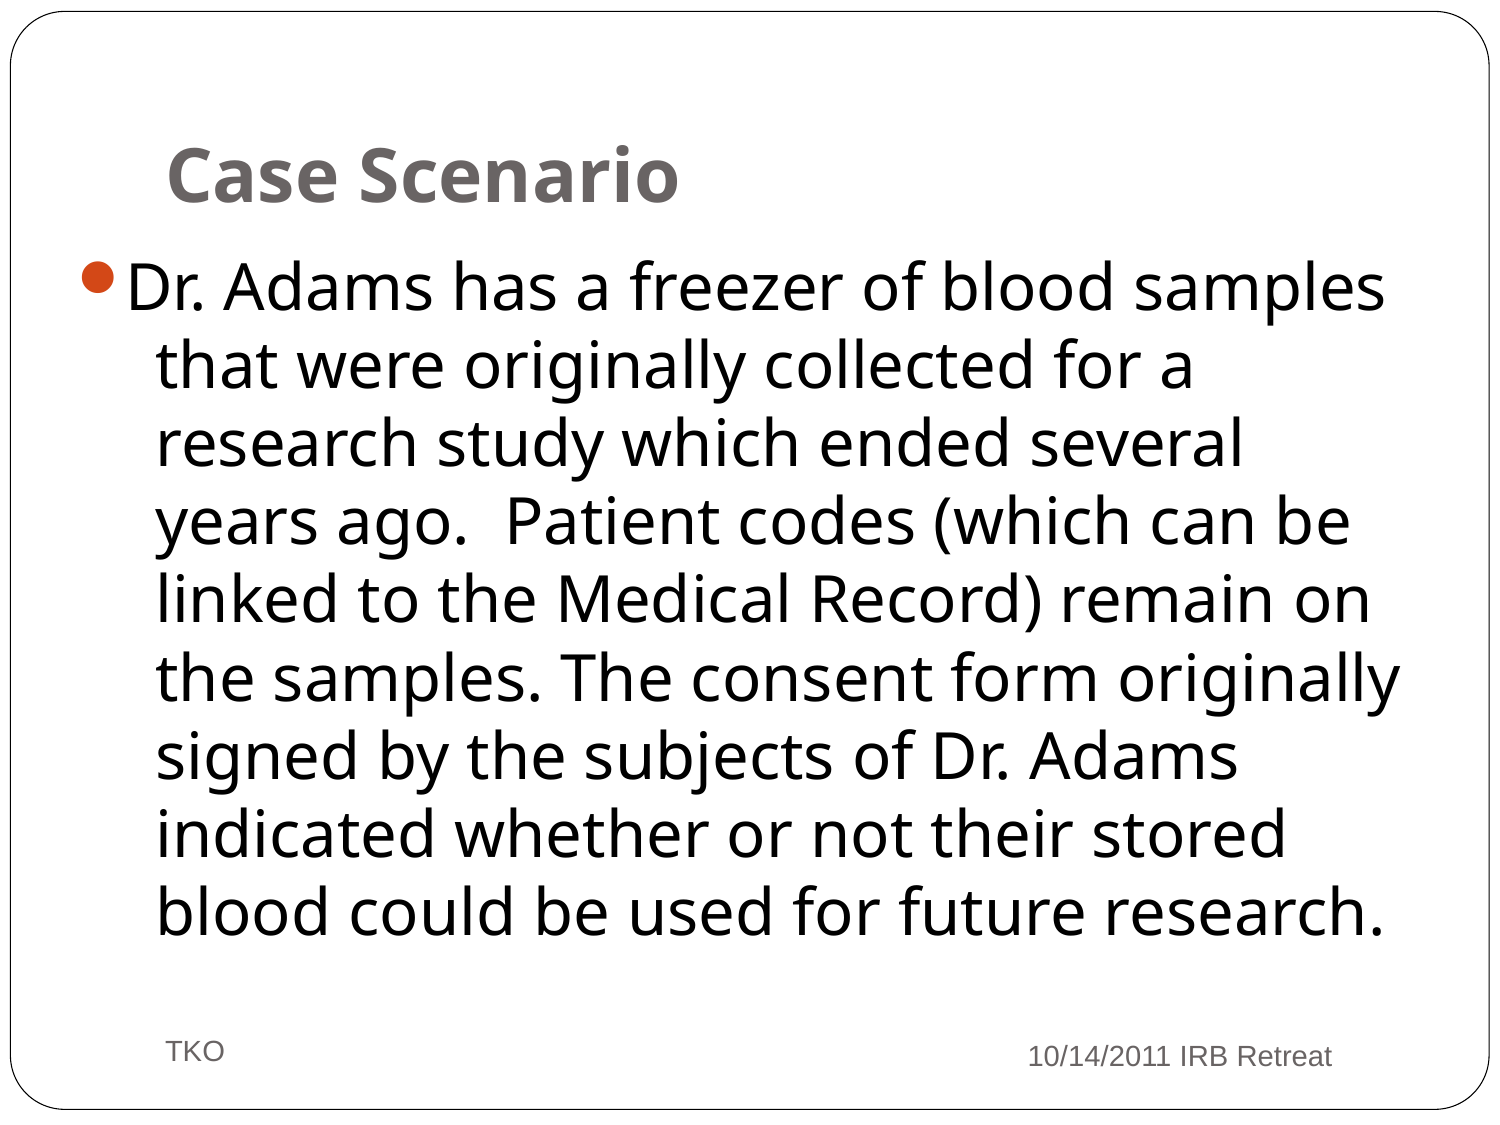

# Case Scenario
Dr. Adams has a freezer of blood samples that were originally collected for a research study which ended several years ago. Patient codes (which can be linked to the Medical Record) remain on the samples. The consent form originally signed by the subjects of Dr. Adams indicated whether or not their stored blood could be used for future research.
TKO
10/14/2011 IRB Retreat